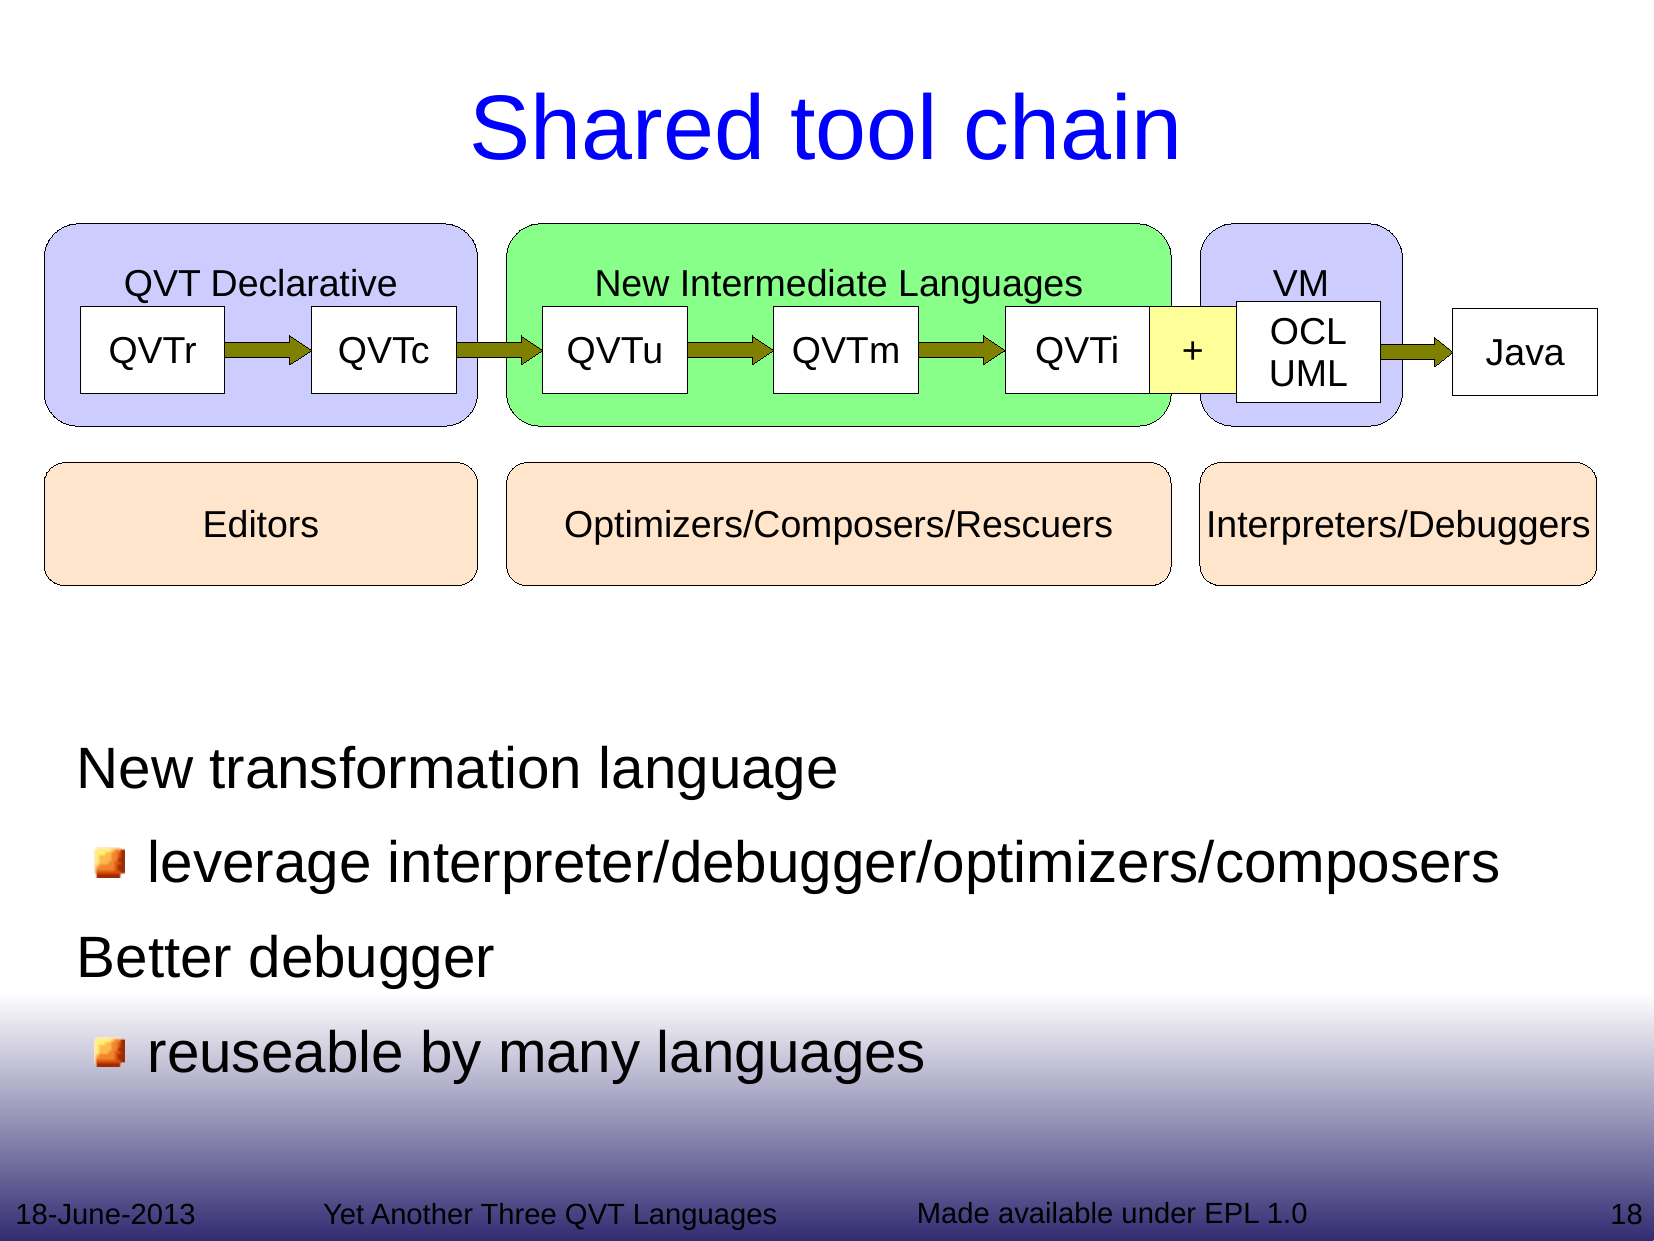

# Shared tool chain
QVT Declarative
New Intermediate Languages
VM
OCL
UML
QVTr
QVTc
QVTc
QVTu
QVTm
QVTi
QVTi
+
Java
Editors
Optimizers/Composers/Rescuers
Interpreters/Debuggers
New transformation language
leverage interpreter/debugger/optimizers/composers
Better debugger
reuseable by many languages
18-June-2013
Yet Another Three QVT Languages
18